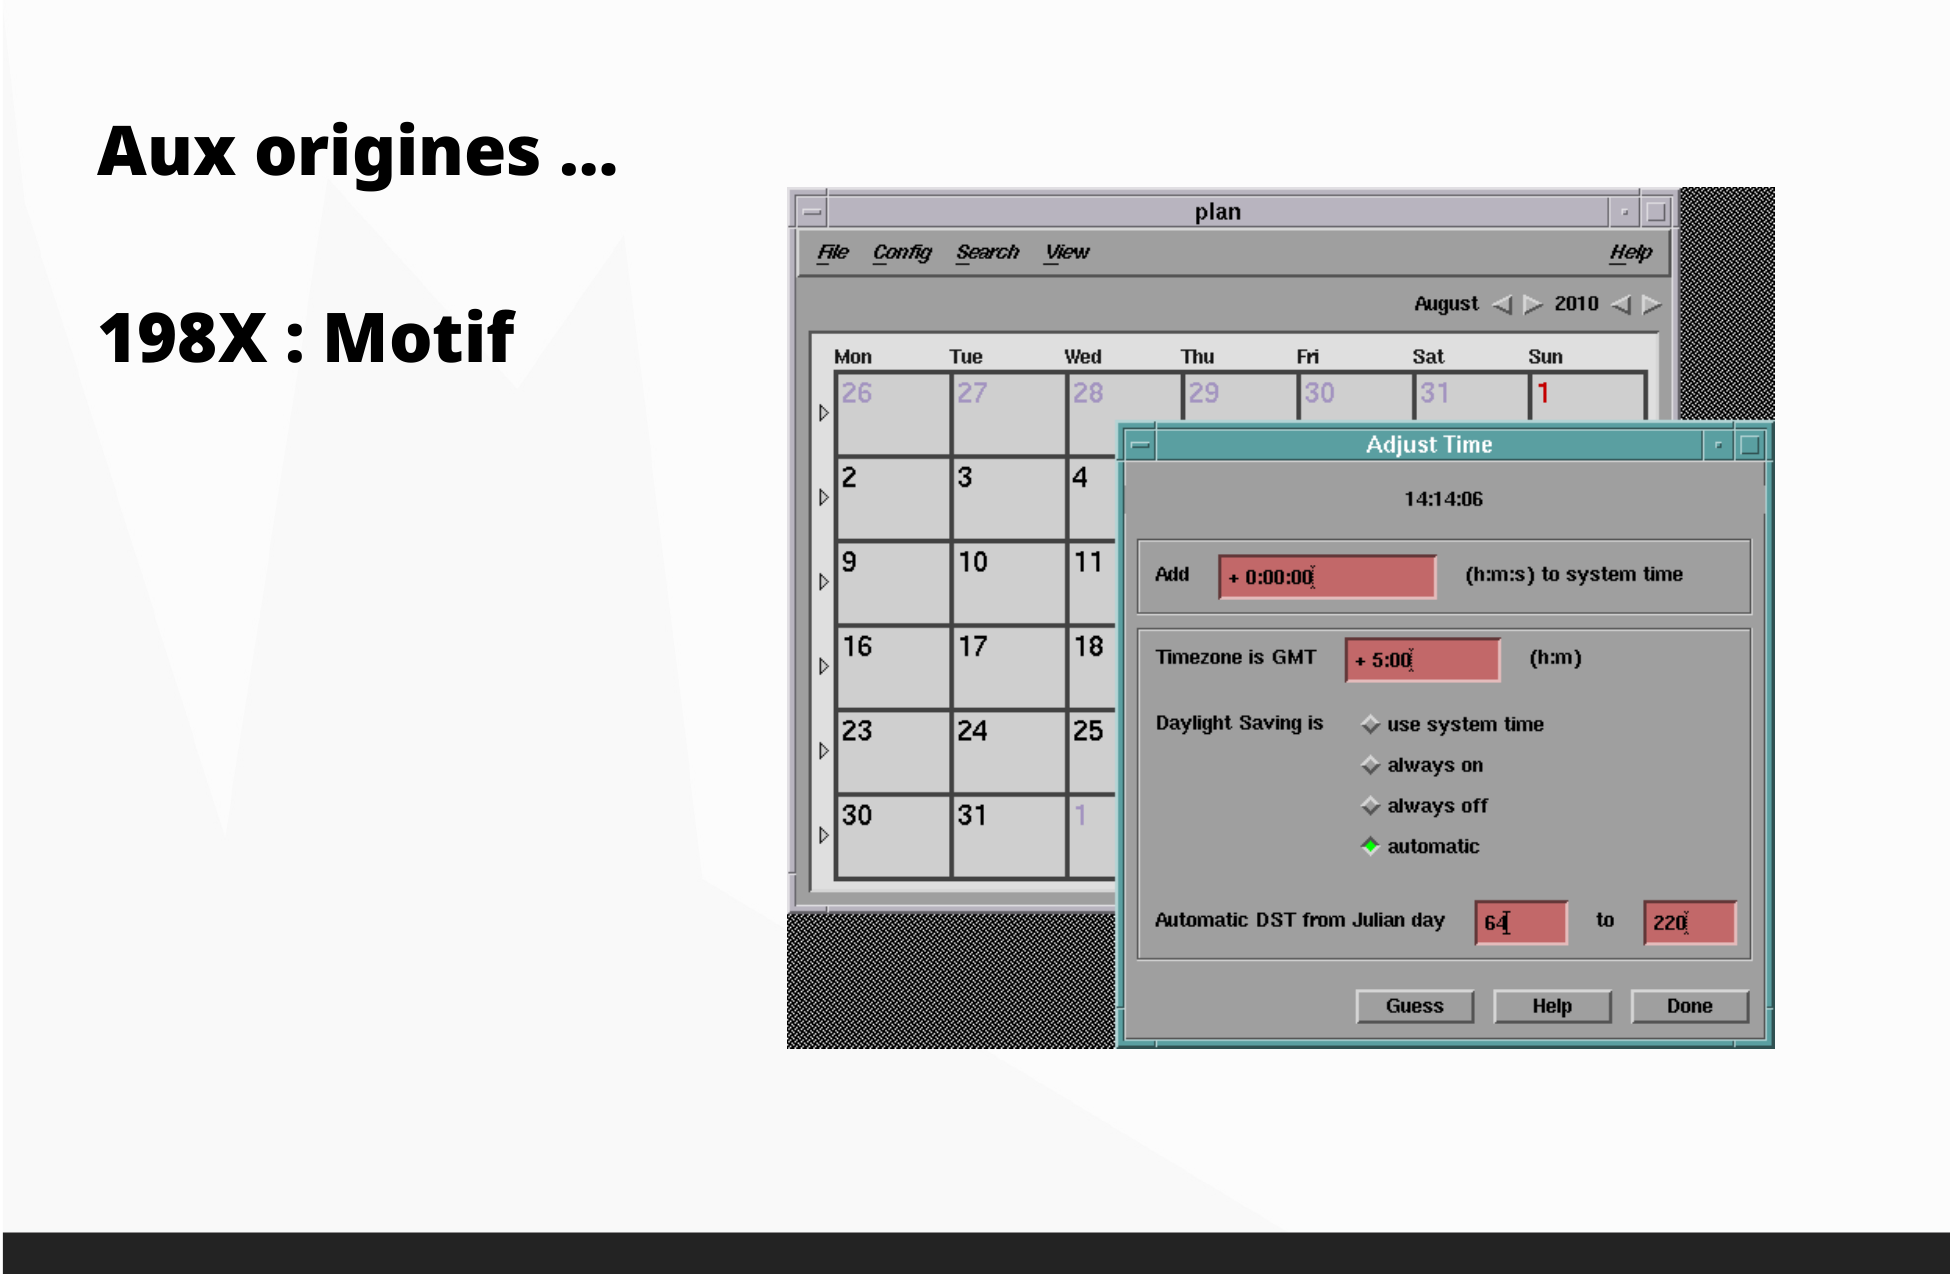

# Aux origines … 198X : Motif